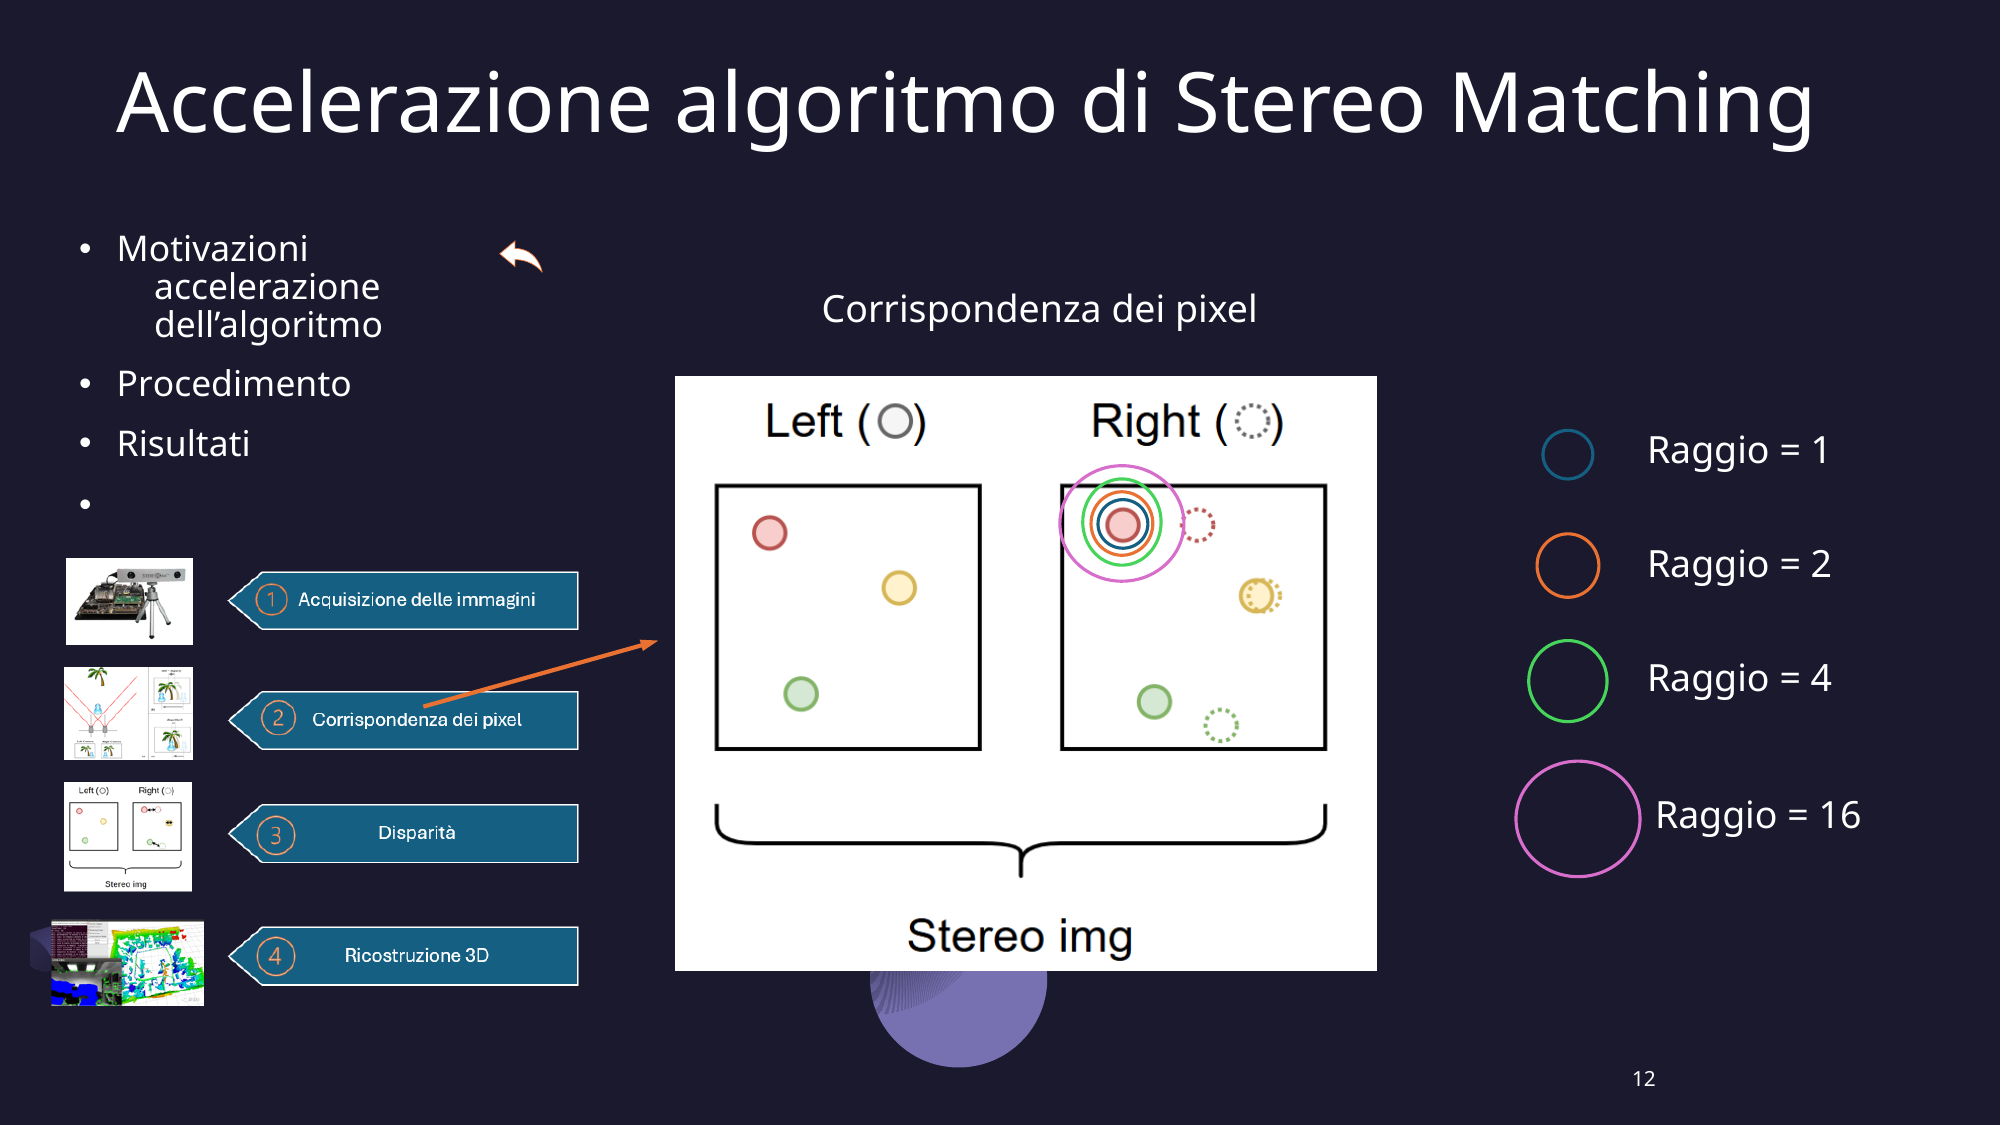

Accelerazione algoritmo di Stereo Matching
Motivazioni accelerazione dell’algoritmo
Procedimento
Risultati
Corrispondenza dei pixel
Raggio = 1
Raggio = 2
Raggio = 4
Raggio = 16